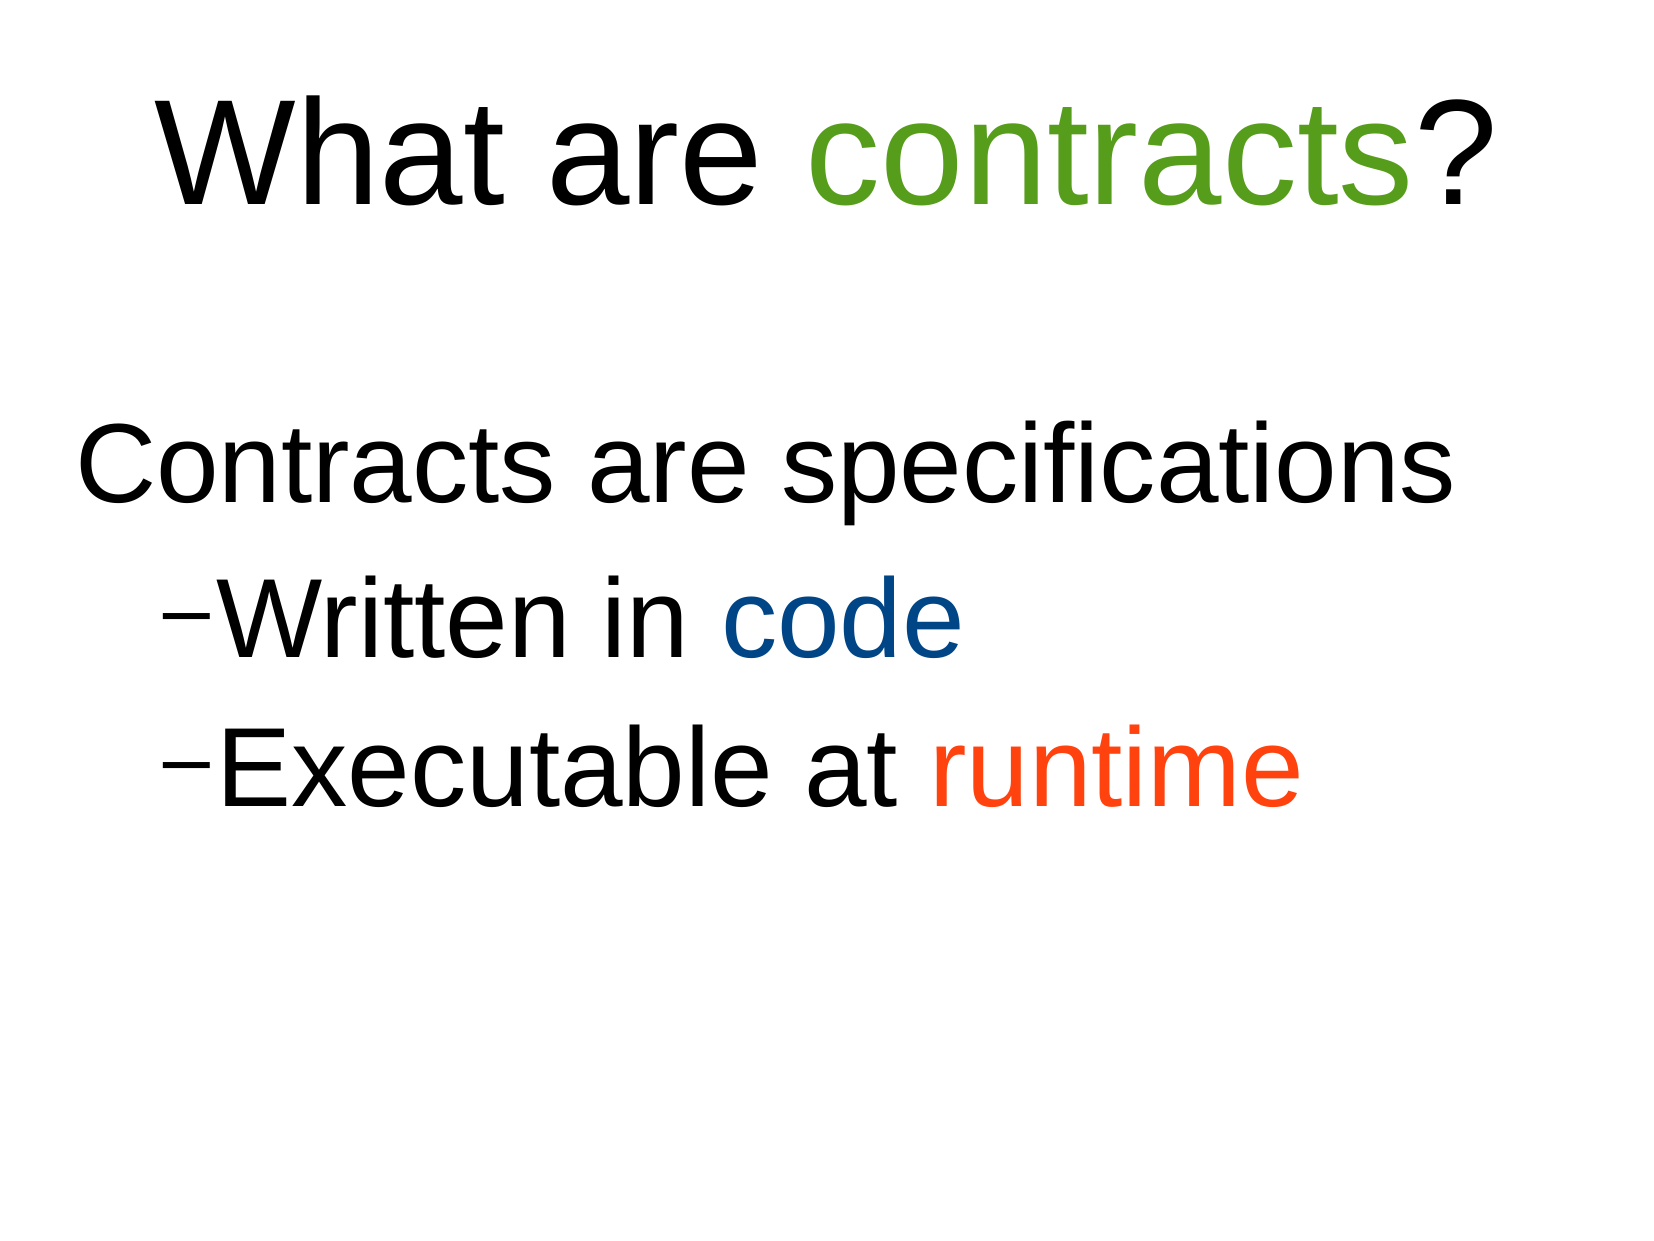

# What are contracts?
Contracts are specifications
Written in code
Executable at runtime